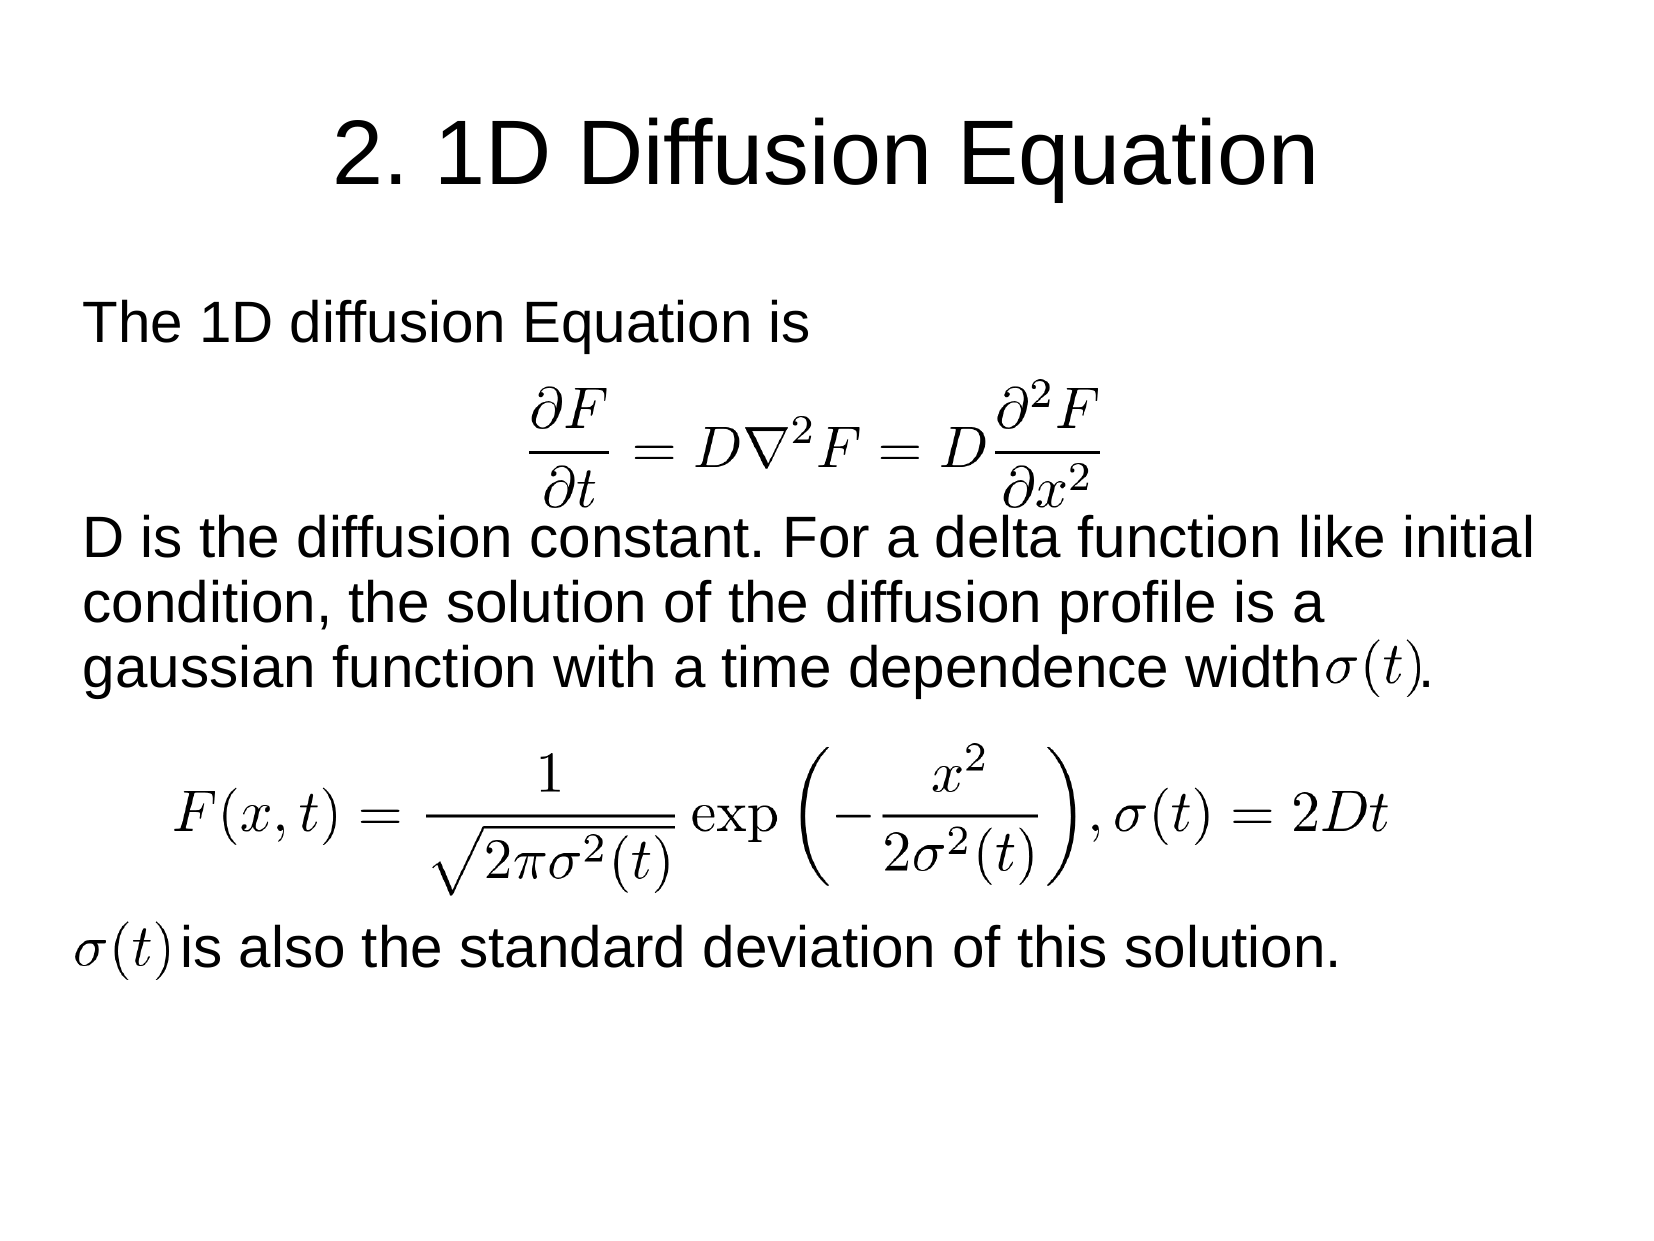

# 2. 1D Diffusion Equation
The 1D diffusion Equation is
D is the diffusion constant. For a delta function like initial condition, the solution of the diffusion profile is a gaussian function with a time dependence width .
 is also the standard deviation of this solution.